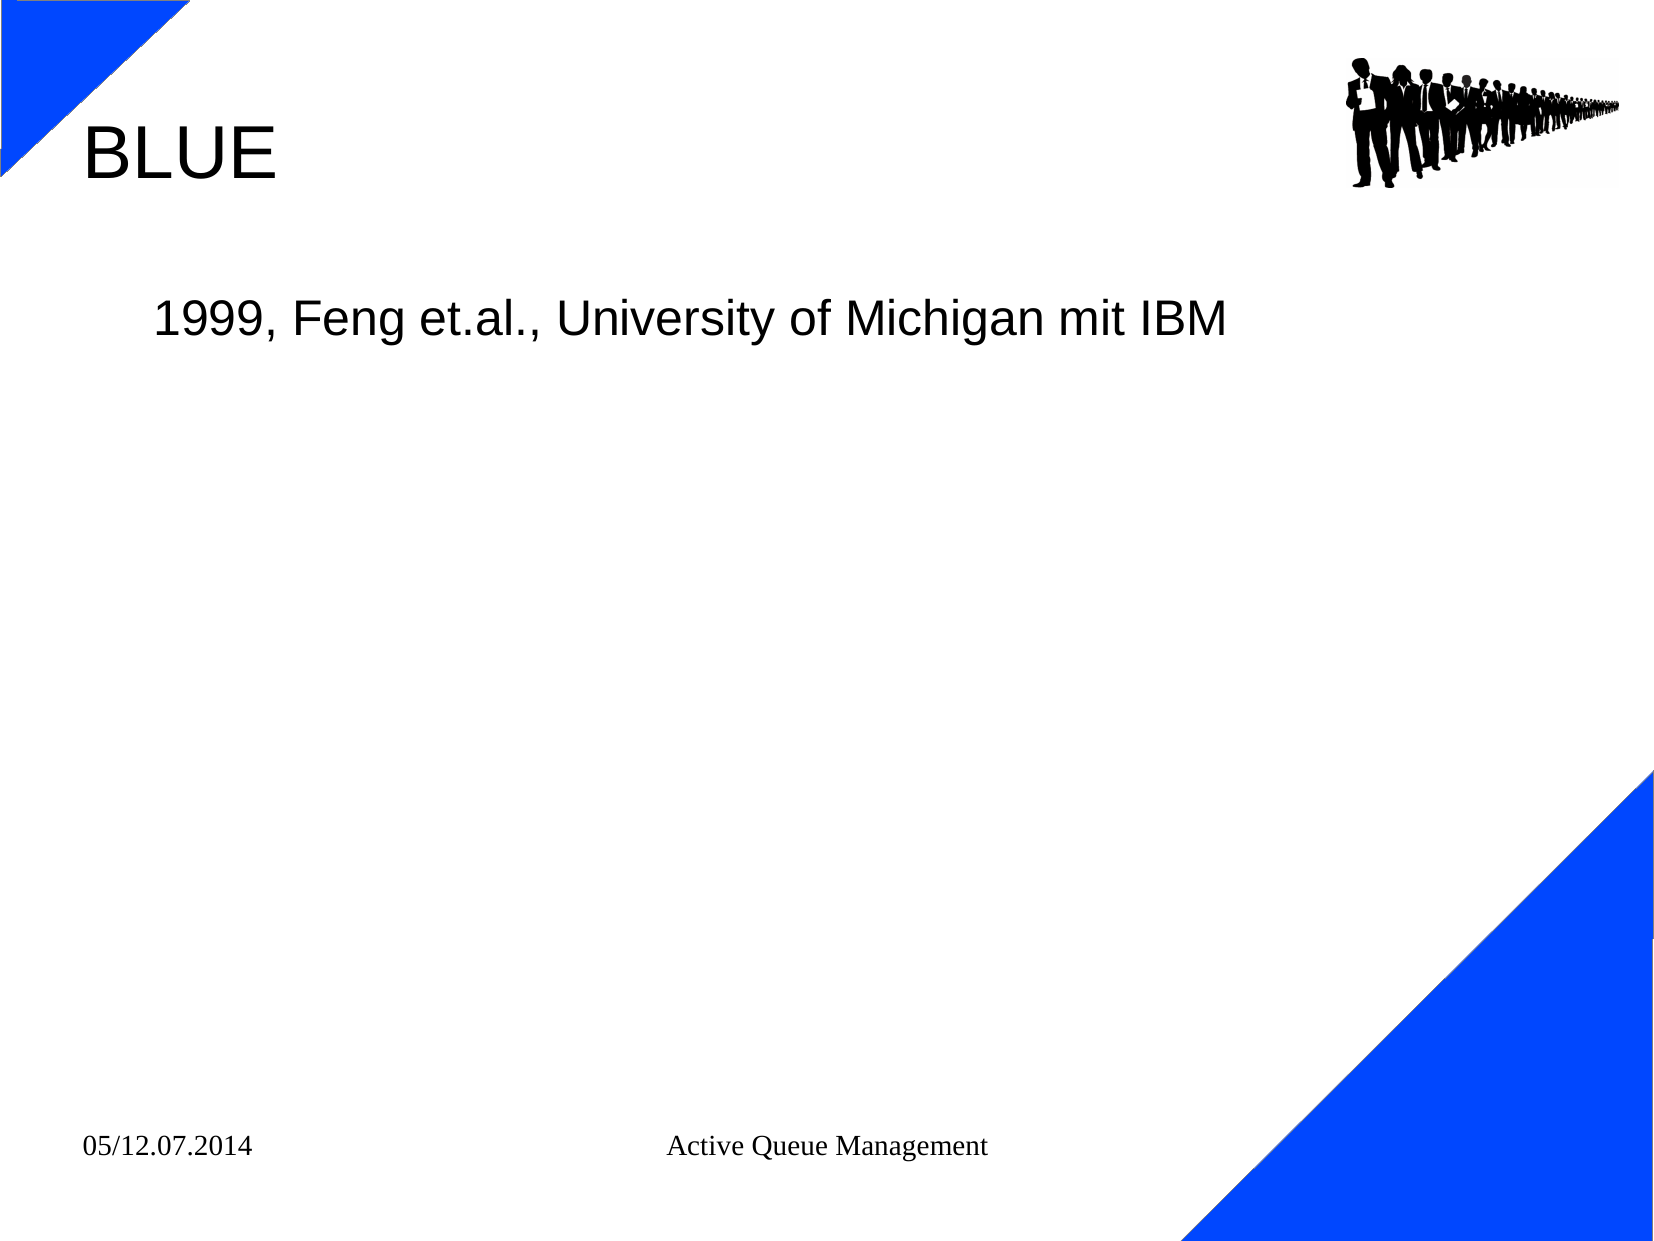

# BLUE
1999, Feng et.al., University of Michigan mit IBM
05/12.07.2014
Active Queue Management
21